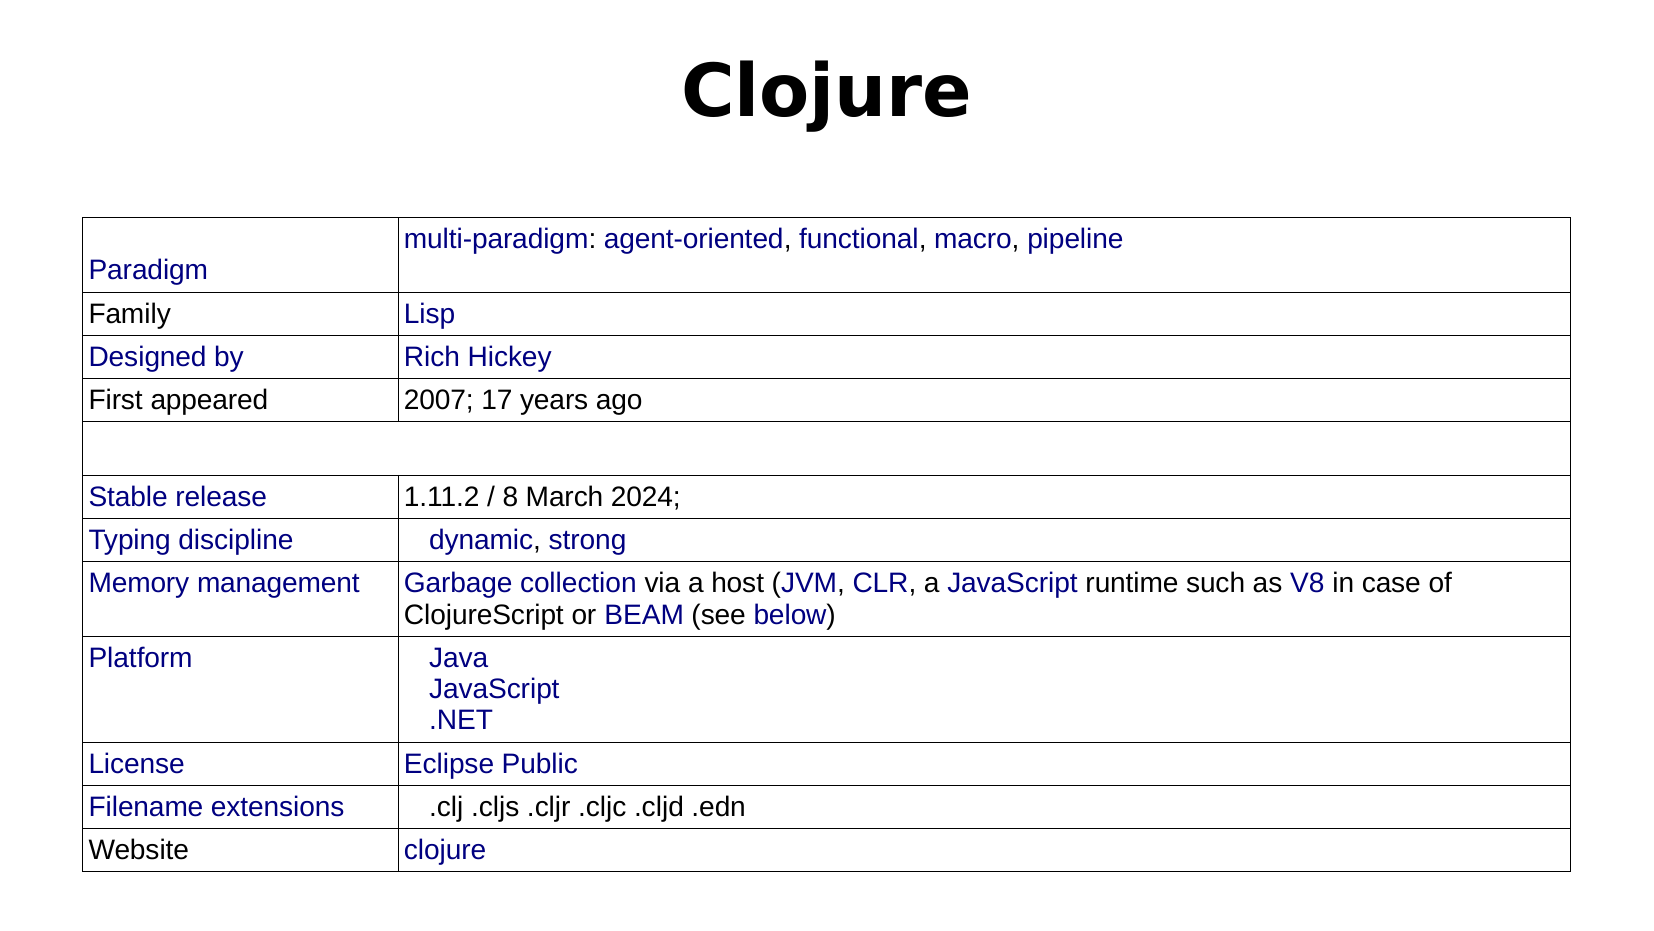

# Clojure
| Paradigm | multi-paradigm: agent-oriented, functional, macro, pipeline |
| --- | --- |
| Family | Lisp |
| Designed by | Rich Hickey |
| First appeared | 2007; 17 years ago |
| | |
| Stable release | 1.11.2 / 8 March 2024; |
| Typing discipline | dynamic, strong |
| Memory management | Garbage collection via a host (JVM, CLR, a JavaScript runtime such as V8 in case of ClojureScript or BEAM (see below) |
| Platform | Java JavaScript .NET |
| License | Eclipse Public |
| Filename extensions | .clj .cljs .cljr .cljc .cljd .edn |
| Website | clojure |